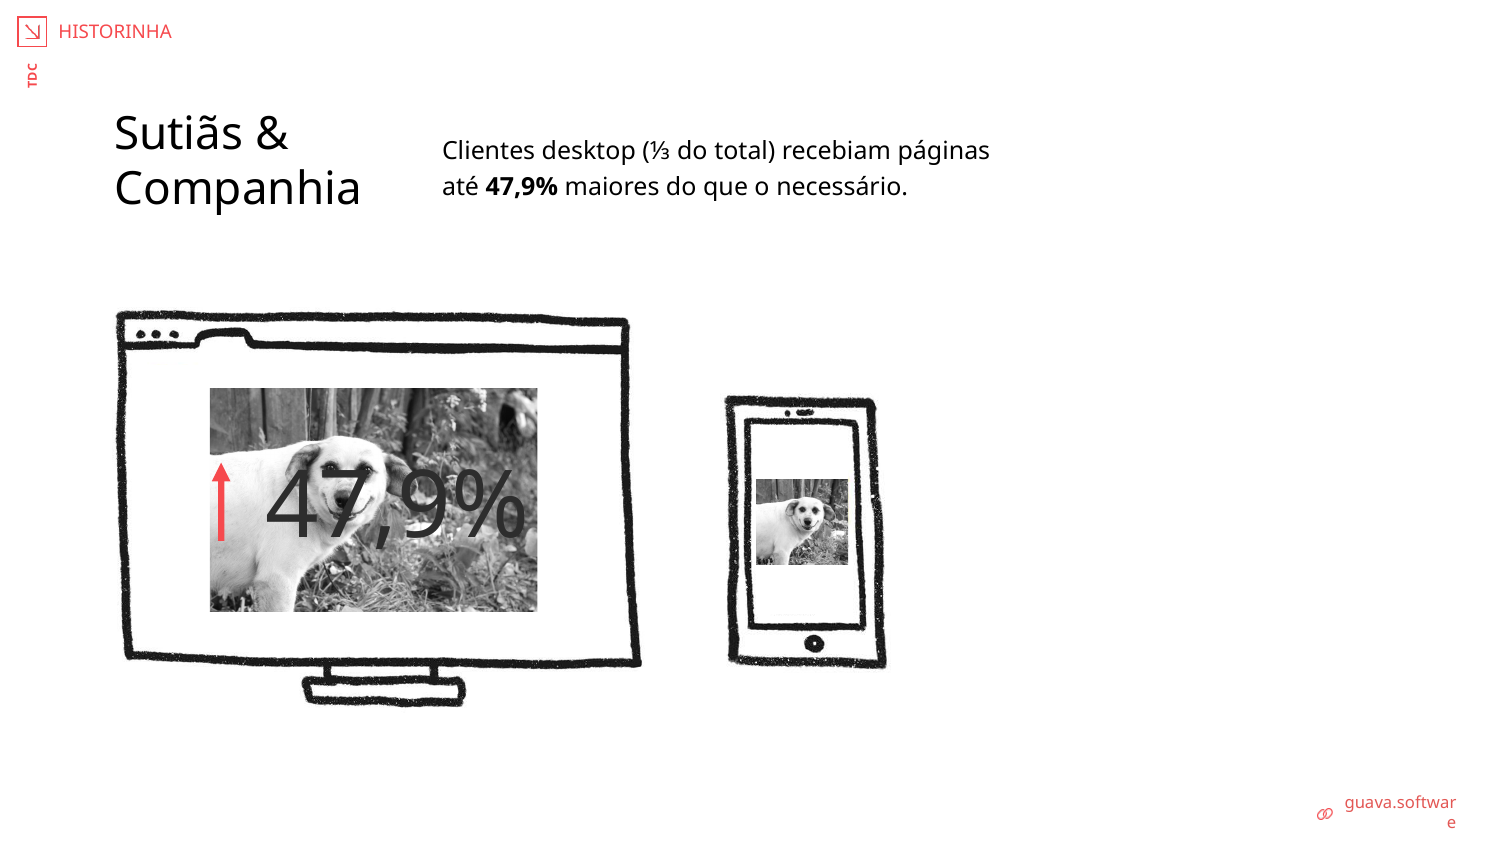

# HISTORINHA
Sutiãs &
Companhia
Clientes desktop (⅓ do total) recebiam páginas até 47,9% maiores do que o necessário.
TDC
47,9%